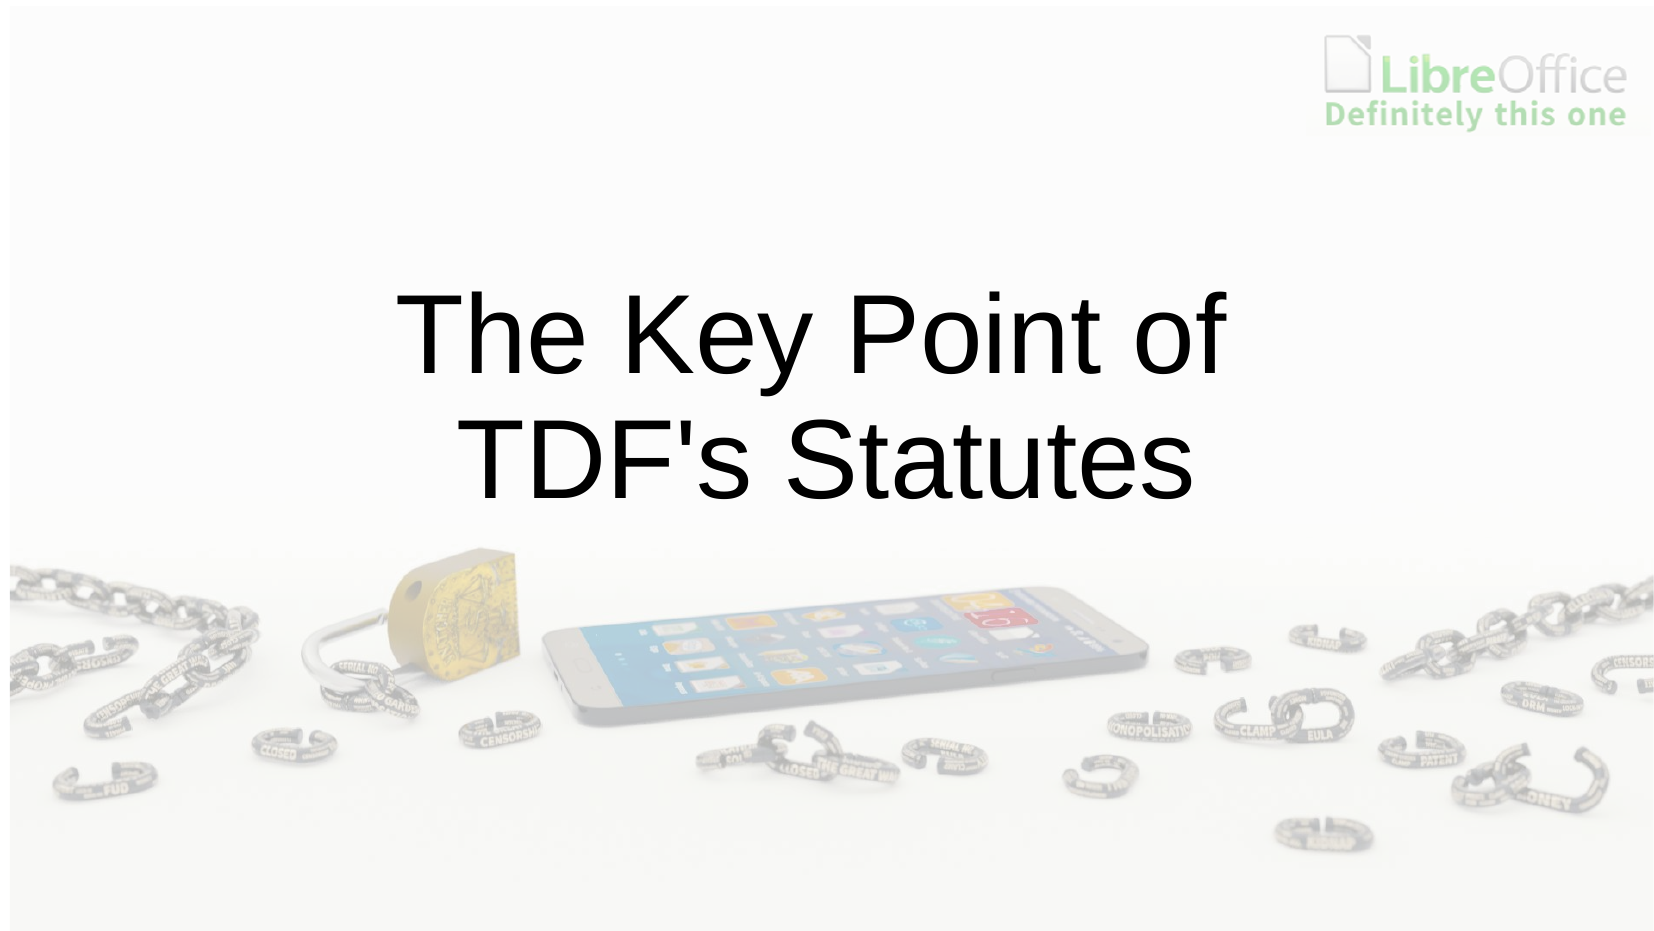

# The Key Point of TDF's Statutes